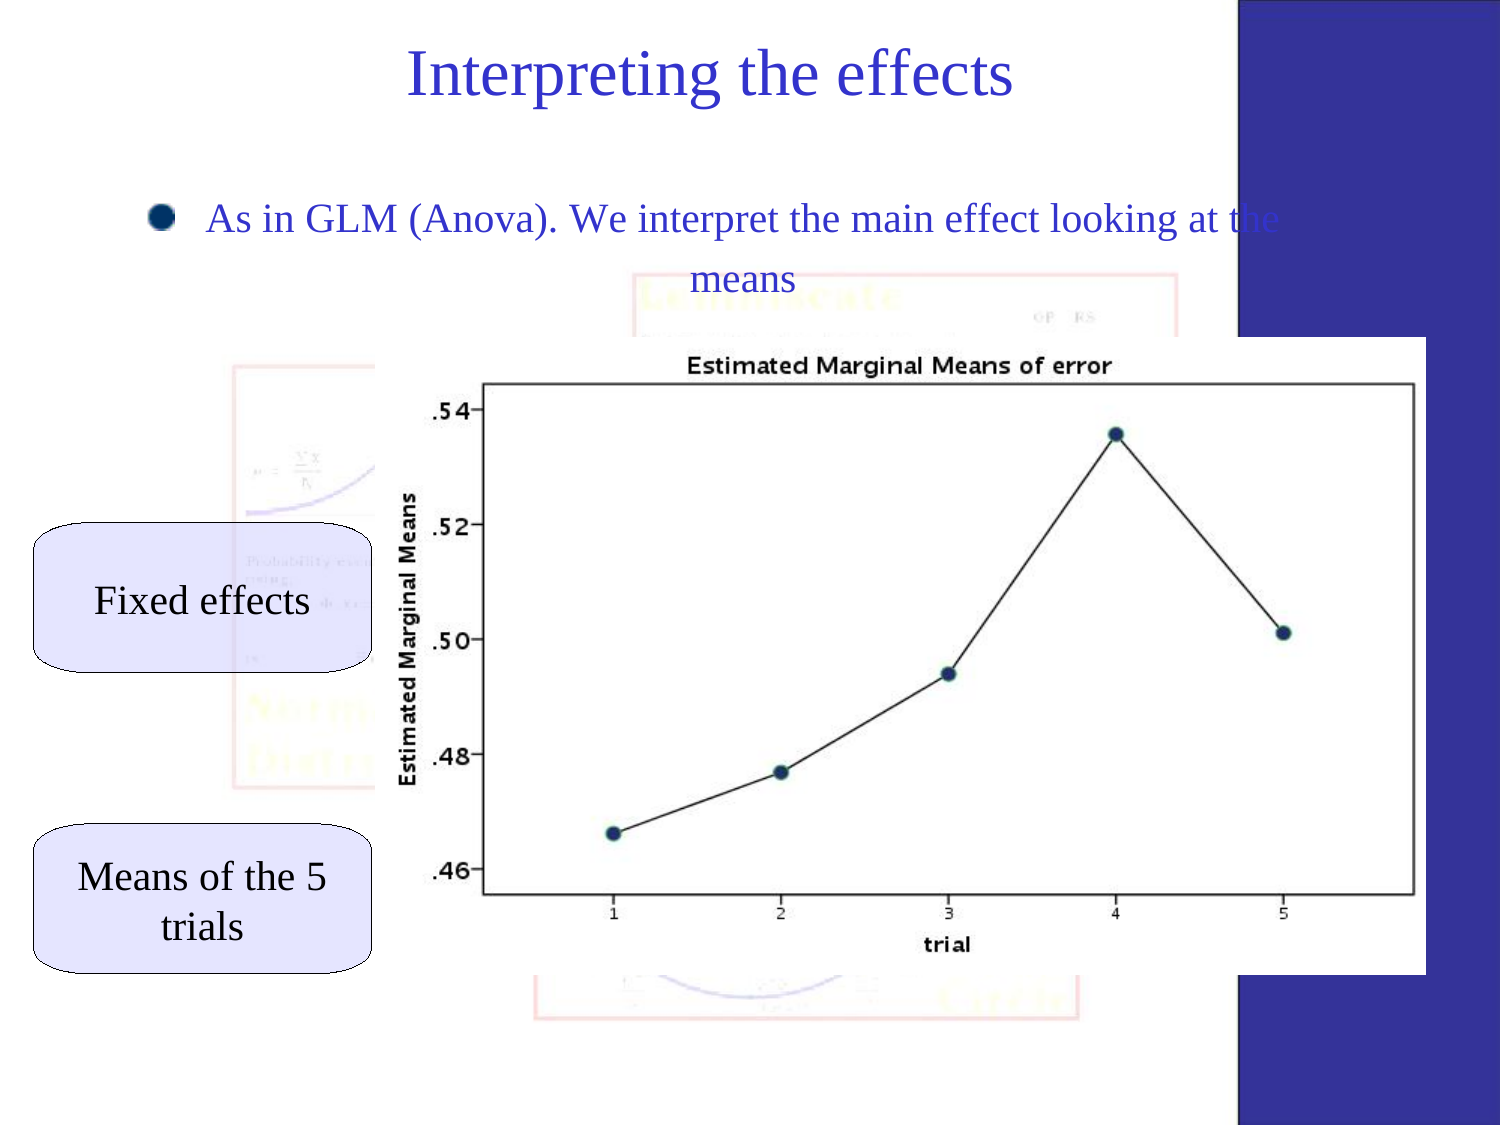

# Interpreting the effects
As in GLM (Anova). We interpret the main effect looking at the means
Fixed effects
Means of the 5 trials